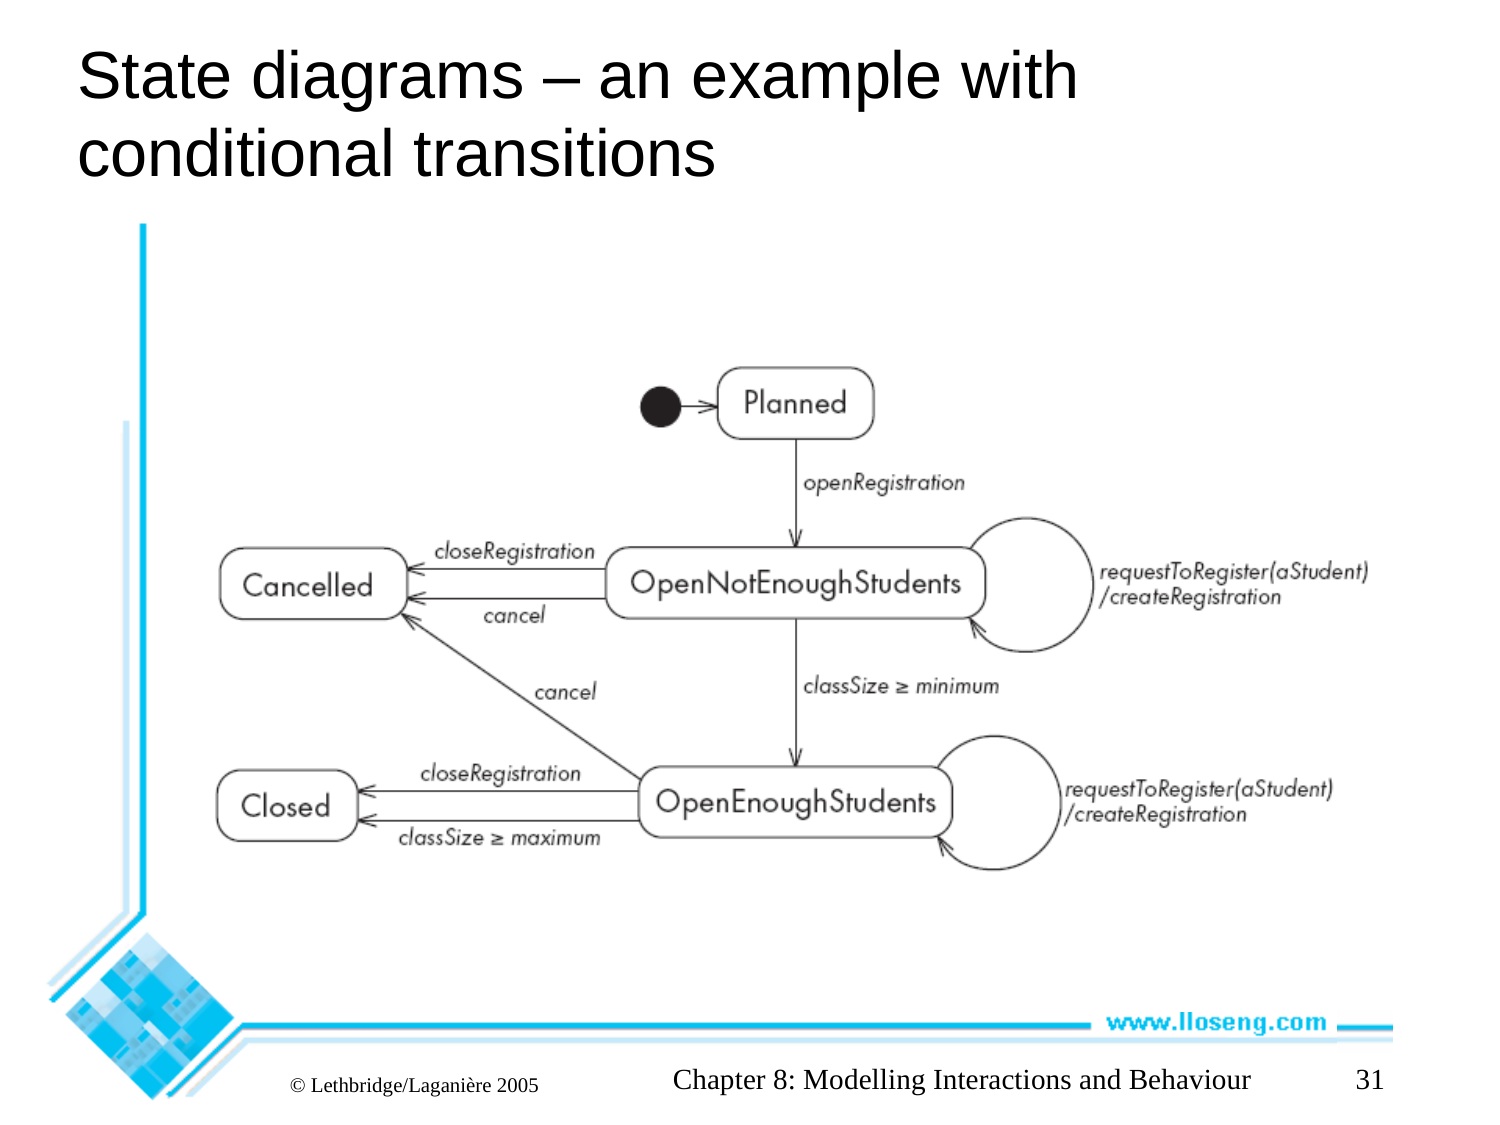

# State diagrams – an example with conditional transitions
Chapter 8: Modelling Interactions and Behaviour
© Lethbridge/Laganière 2005